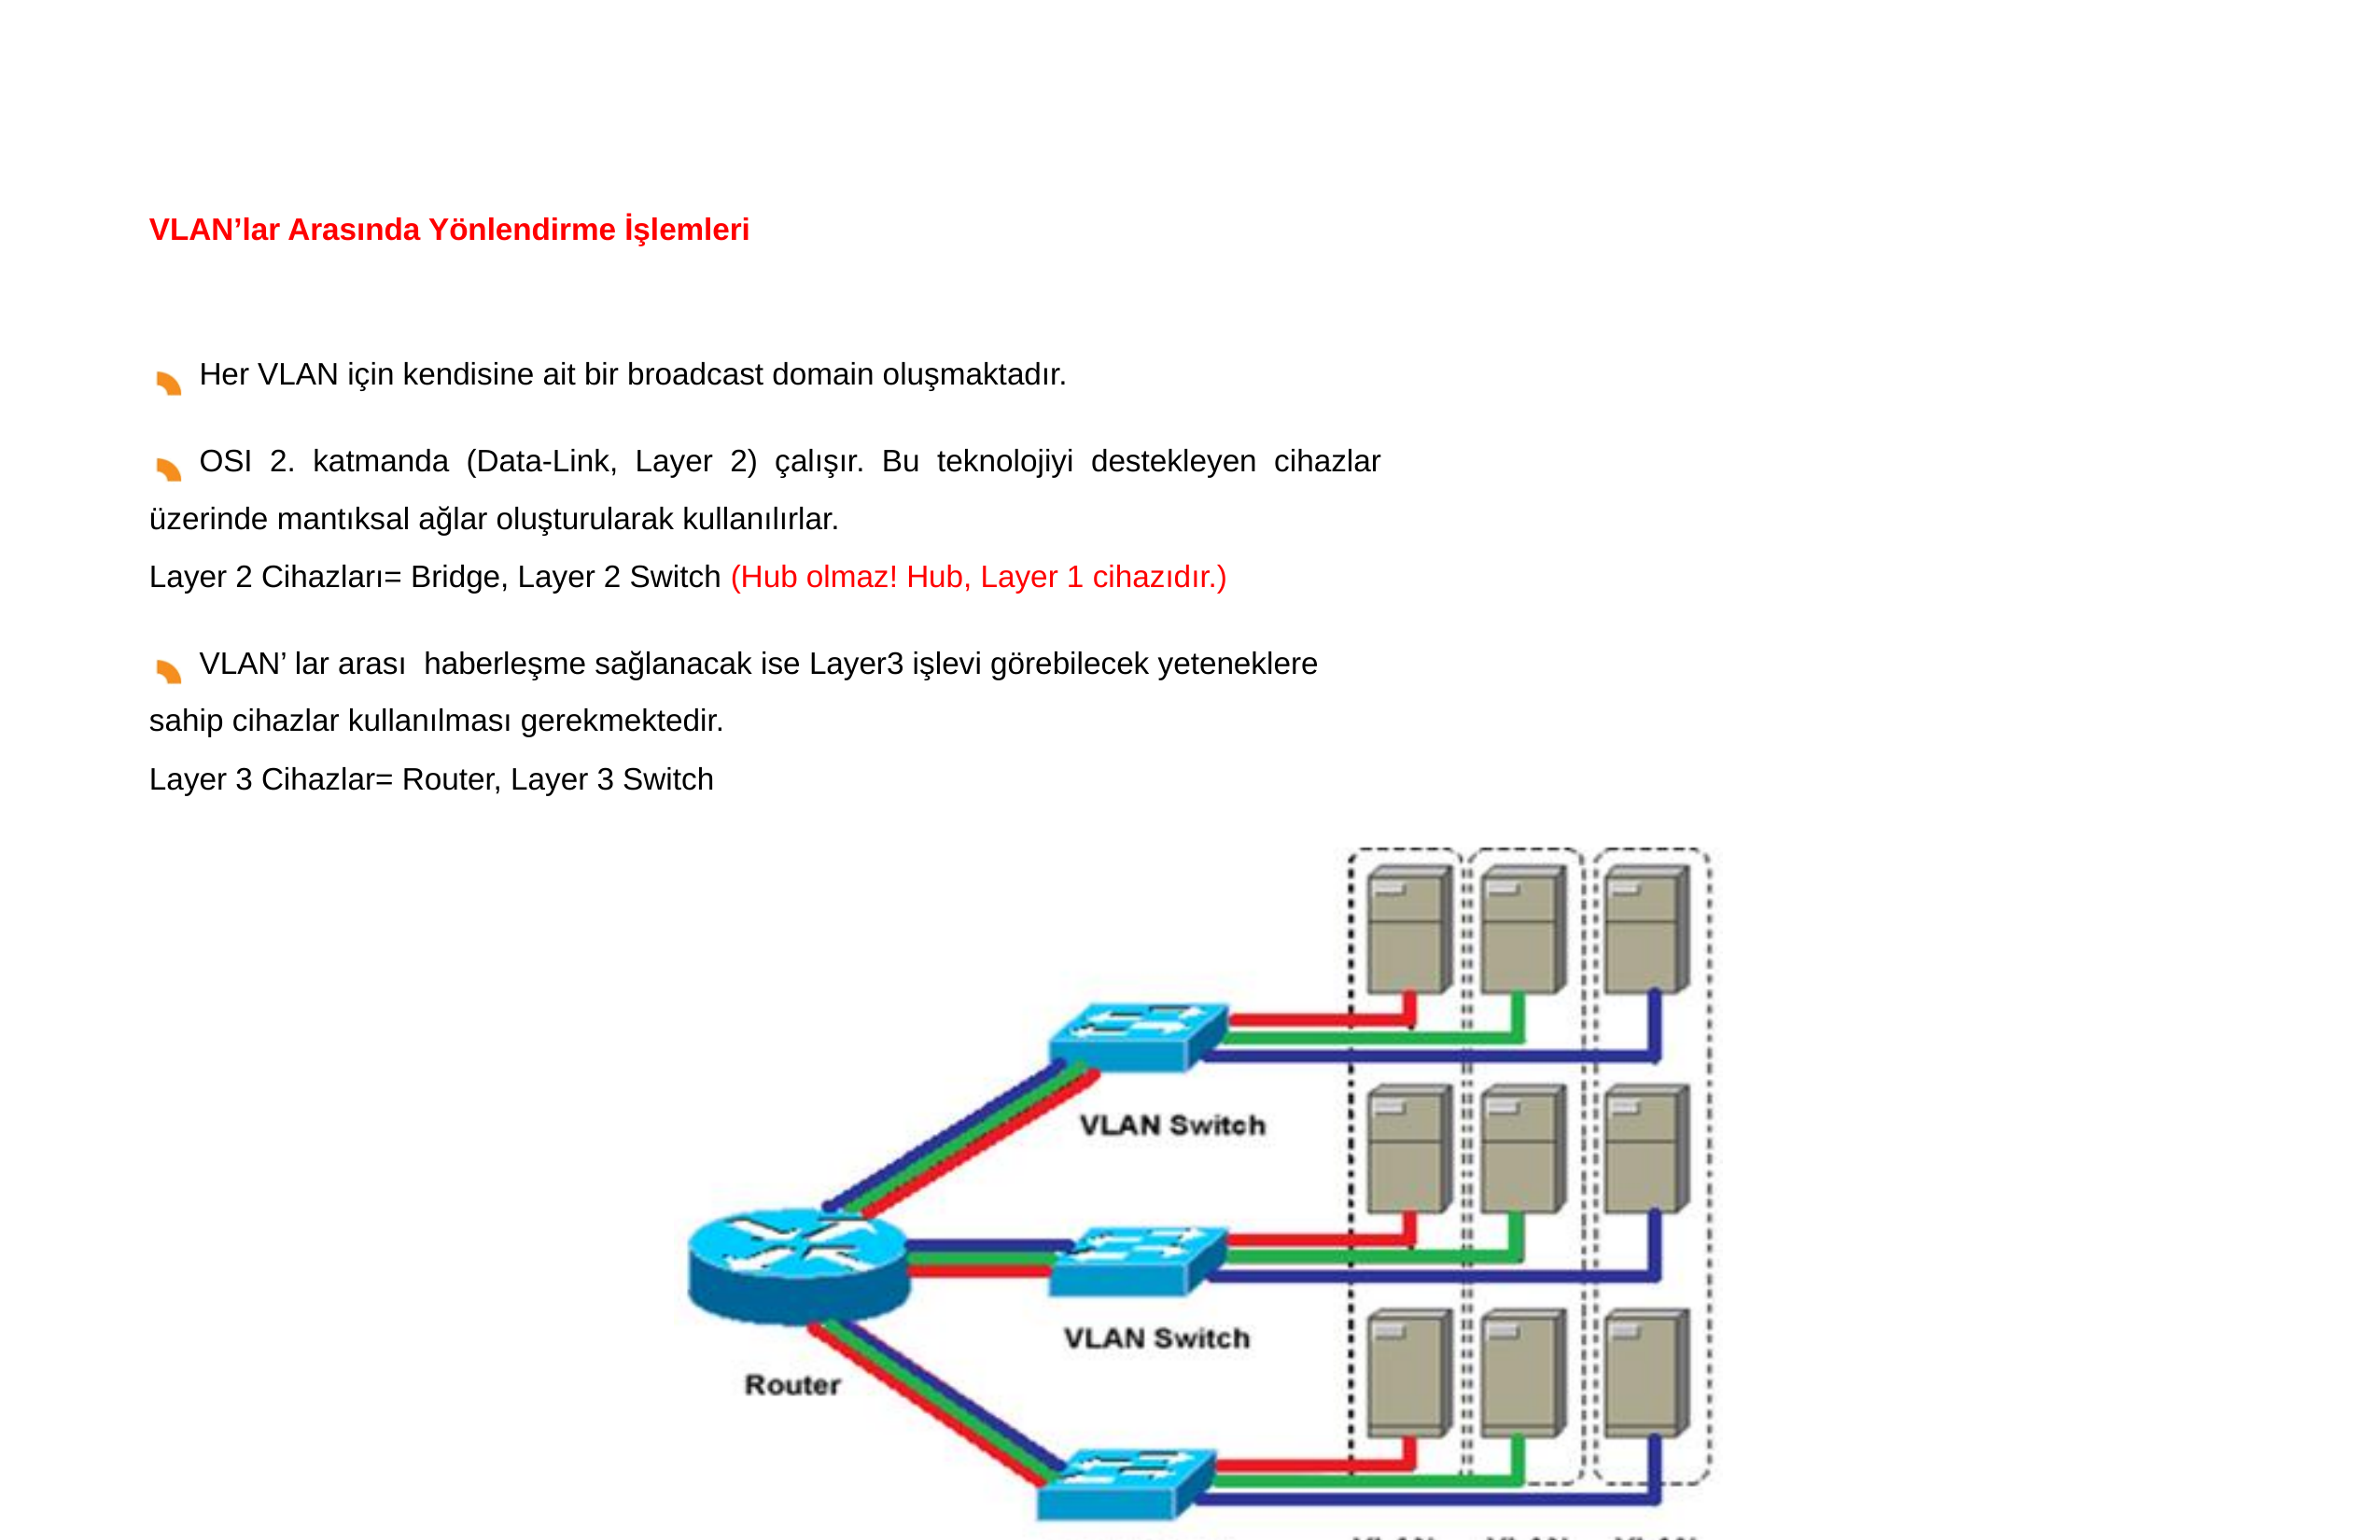

VLAN’lar Arasında Yönlendirme İşlemleri
 Her VLAN için kendisine ait bir broadcast domain oluşmaktadır.
 OSI 2. katmanda (Data-Link, Layer 2) çalışır. Bu teknolojiyi destekleyen cihazlar
üzerinde mantıksal ağlar oluşturularak kullanılırlar.
Layer 2 Cihazları= Bridge, Layer 2 Switch (Hub olmaz! Hub, Layer 1 cihazıdır.)
 VLAN’ lar arası haberleşme sağlanacak ise Layer3 işlevi görebilecek yeteneklere
sahip cihazlar kullanılması gerekmektedir.
Layer 3 Cihazlar= Router, Layer 3 Switch